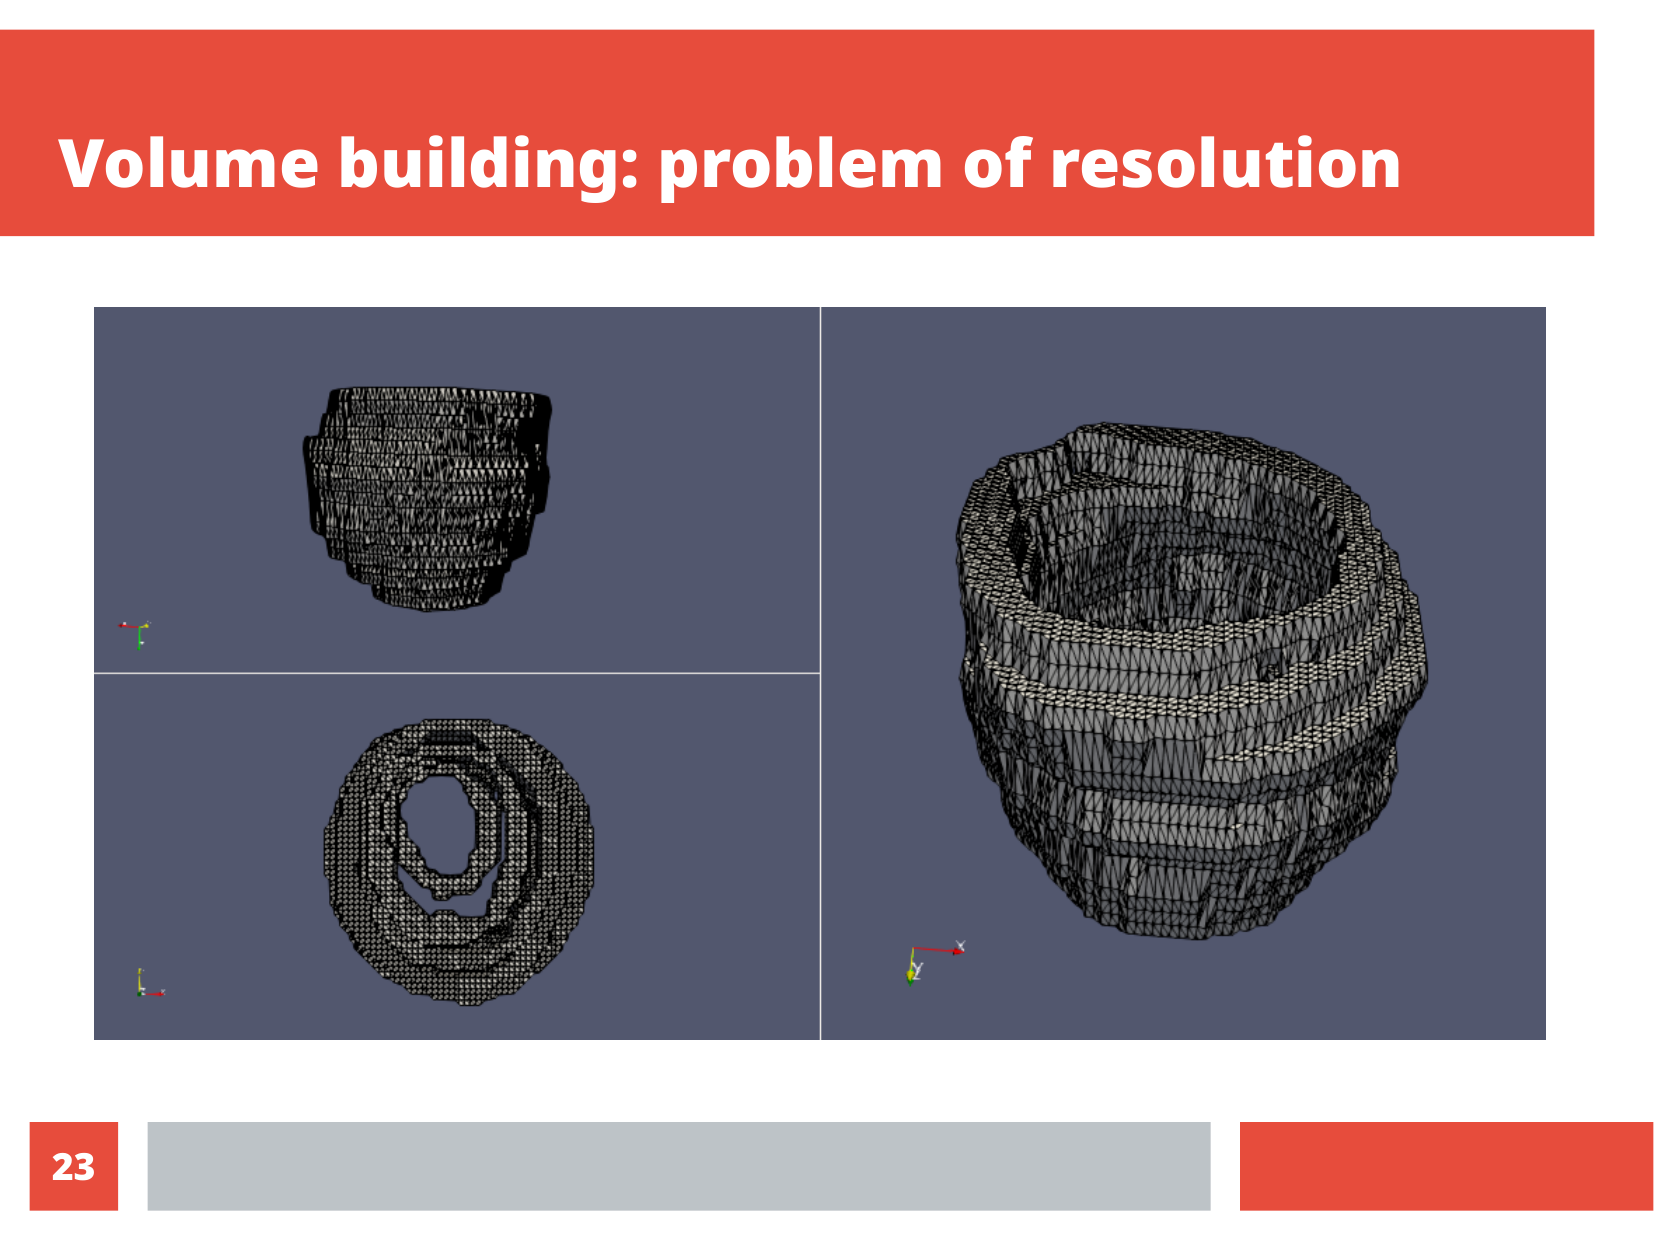

# Volume building: problem of resolution
23